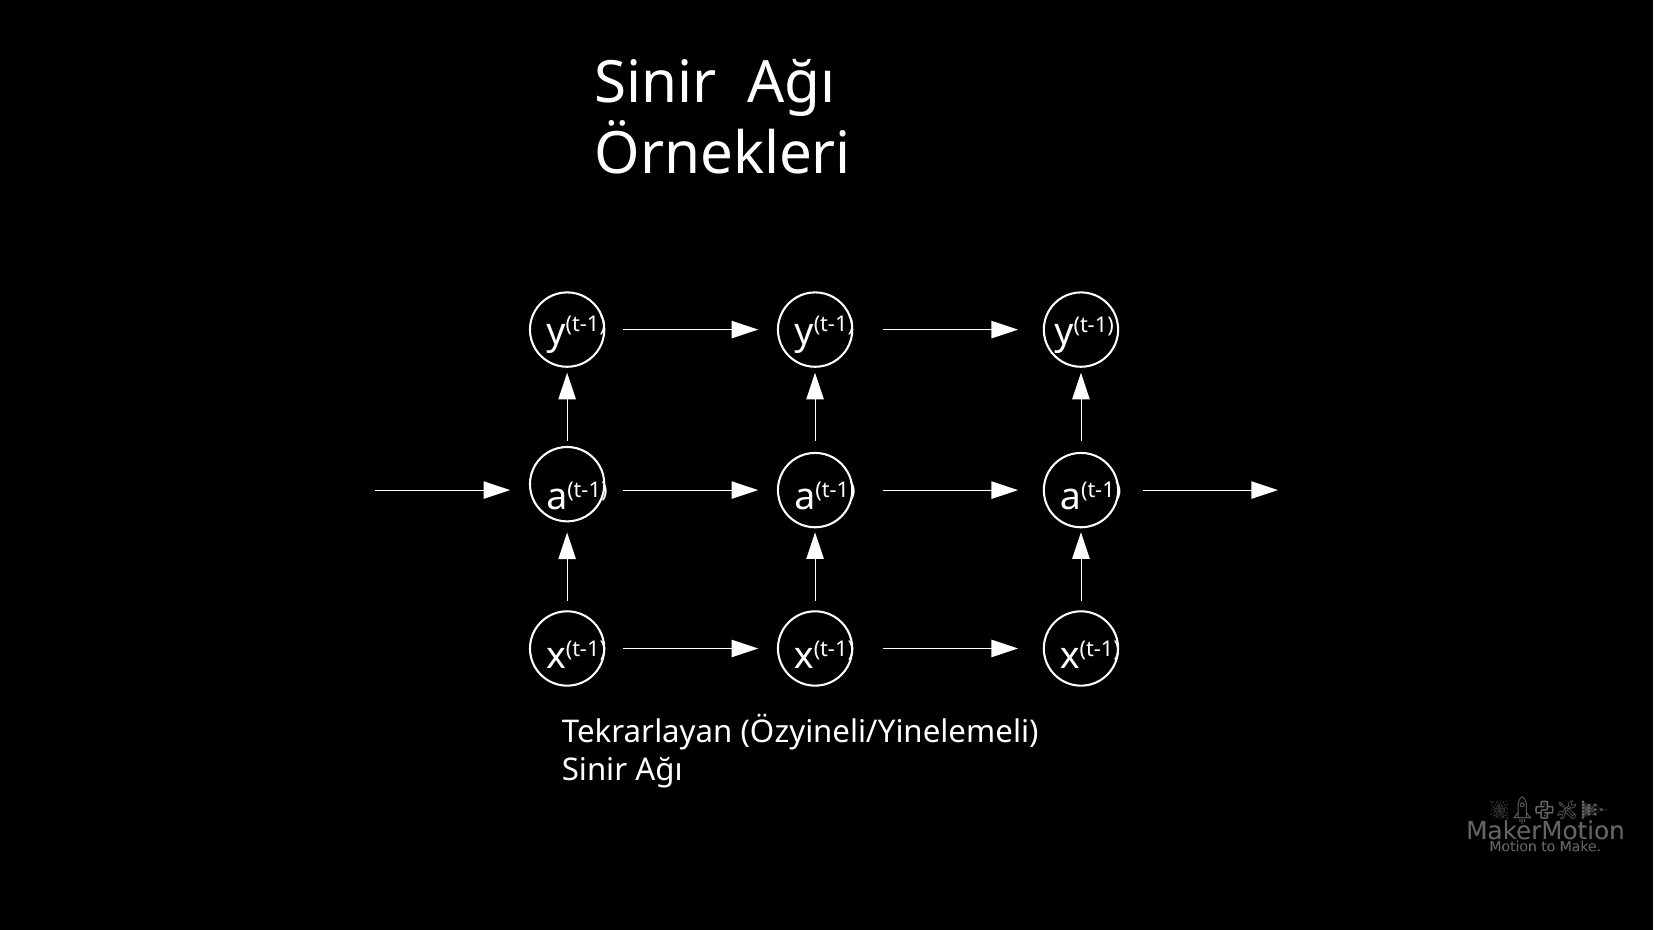

Sinir Ağı Örnekleri
y(t-1)
y(t-1)
y(t-1)
a(t-1)
a(t-1)
a(t-1)
x(t-1)
x(t-1)
x(t-1)
# Tekrarlayan (Özyineli/Yinelemeli) Sinir Ağı